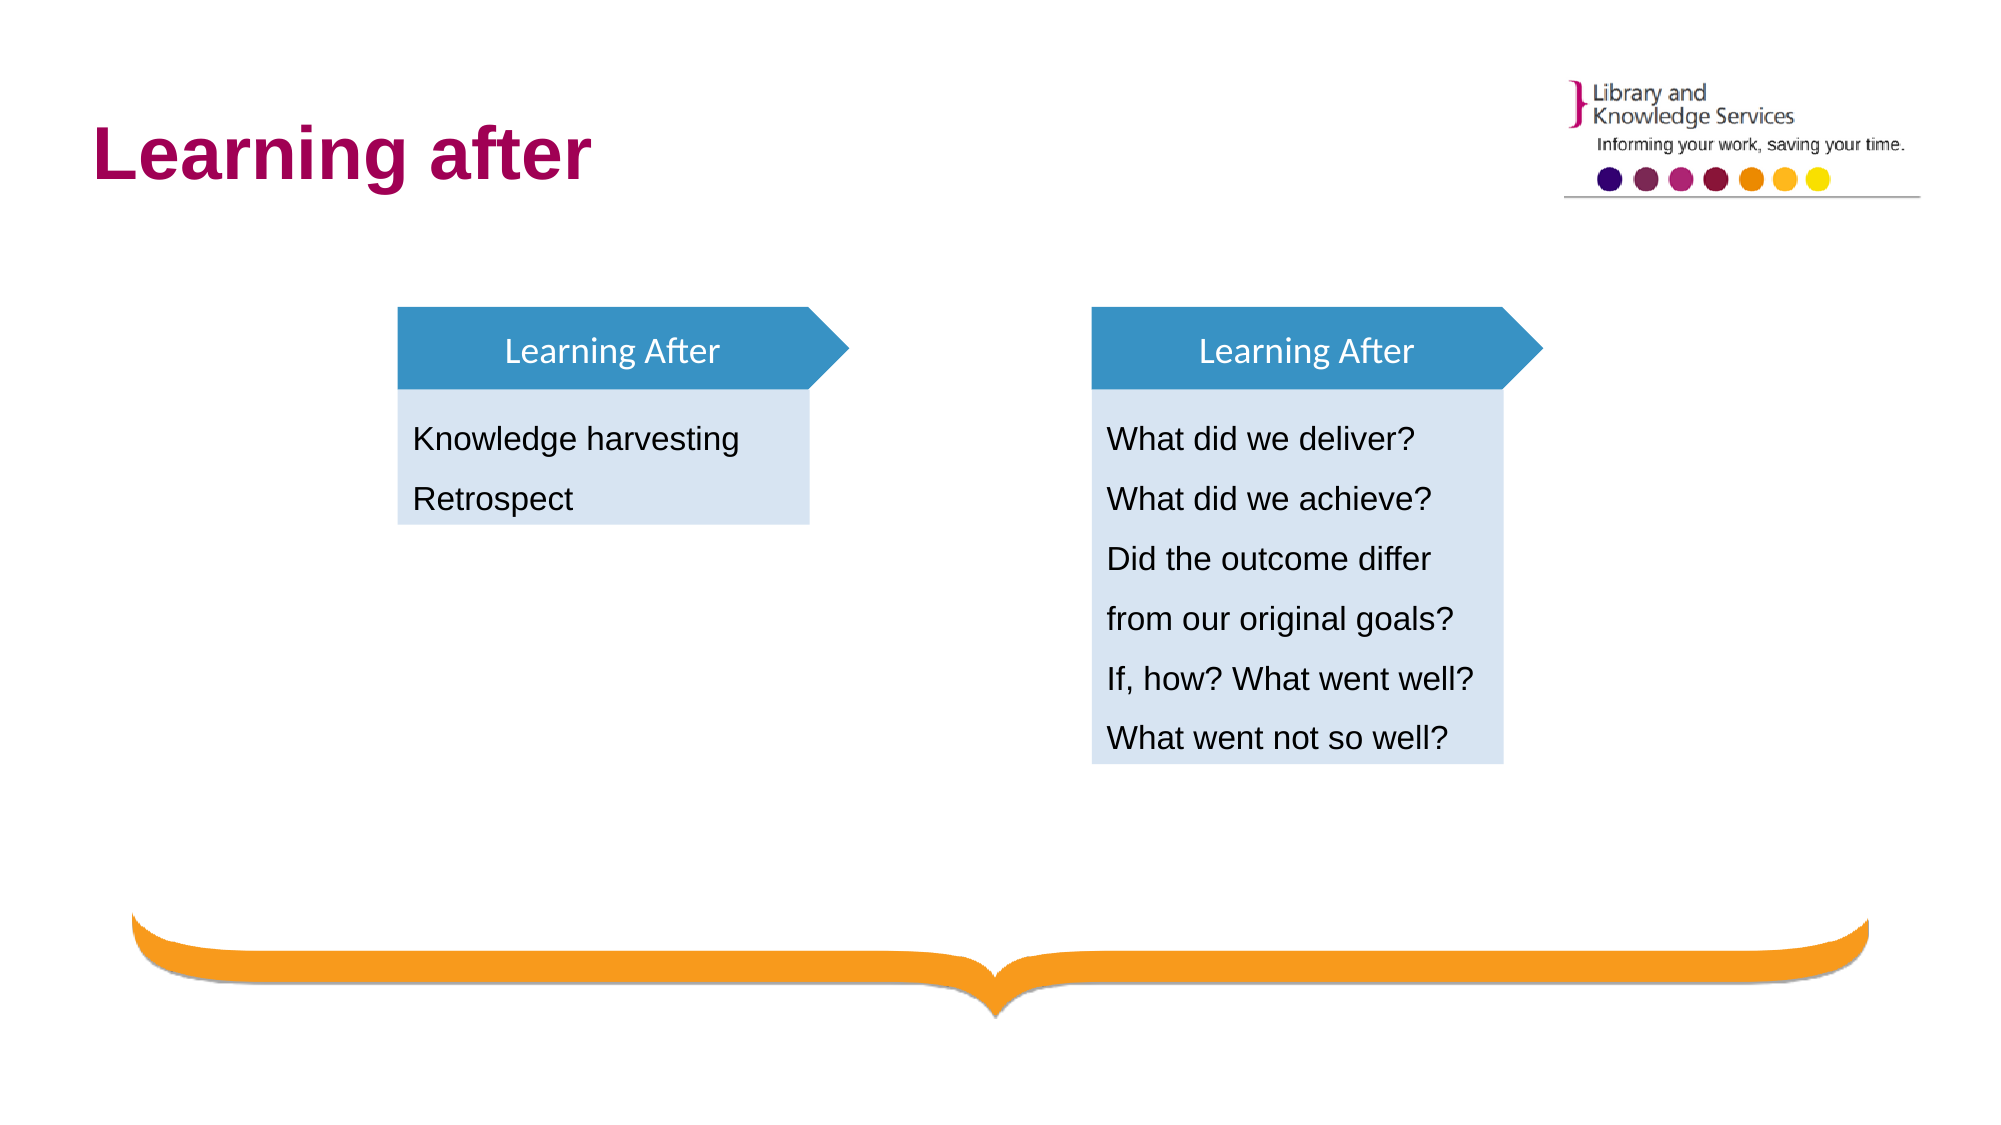

# Learning after
Learning After
Learning After
Knowledge harvesting
Retrospect
What did we deliver?
What did we achieve?
Did the outcome differ from our original goals?
If, how? What went well?
What went not so well?